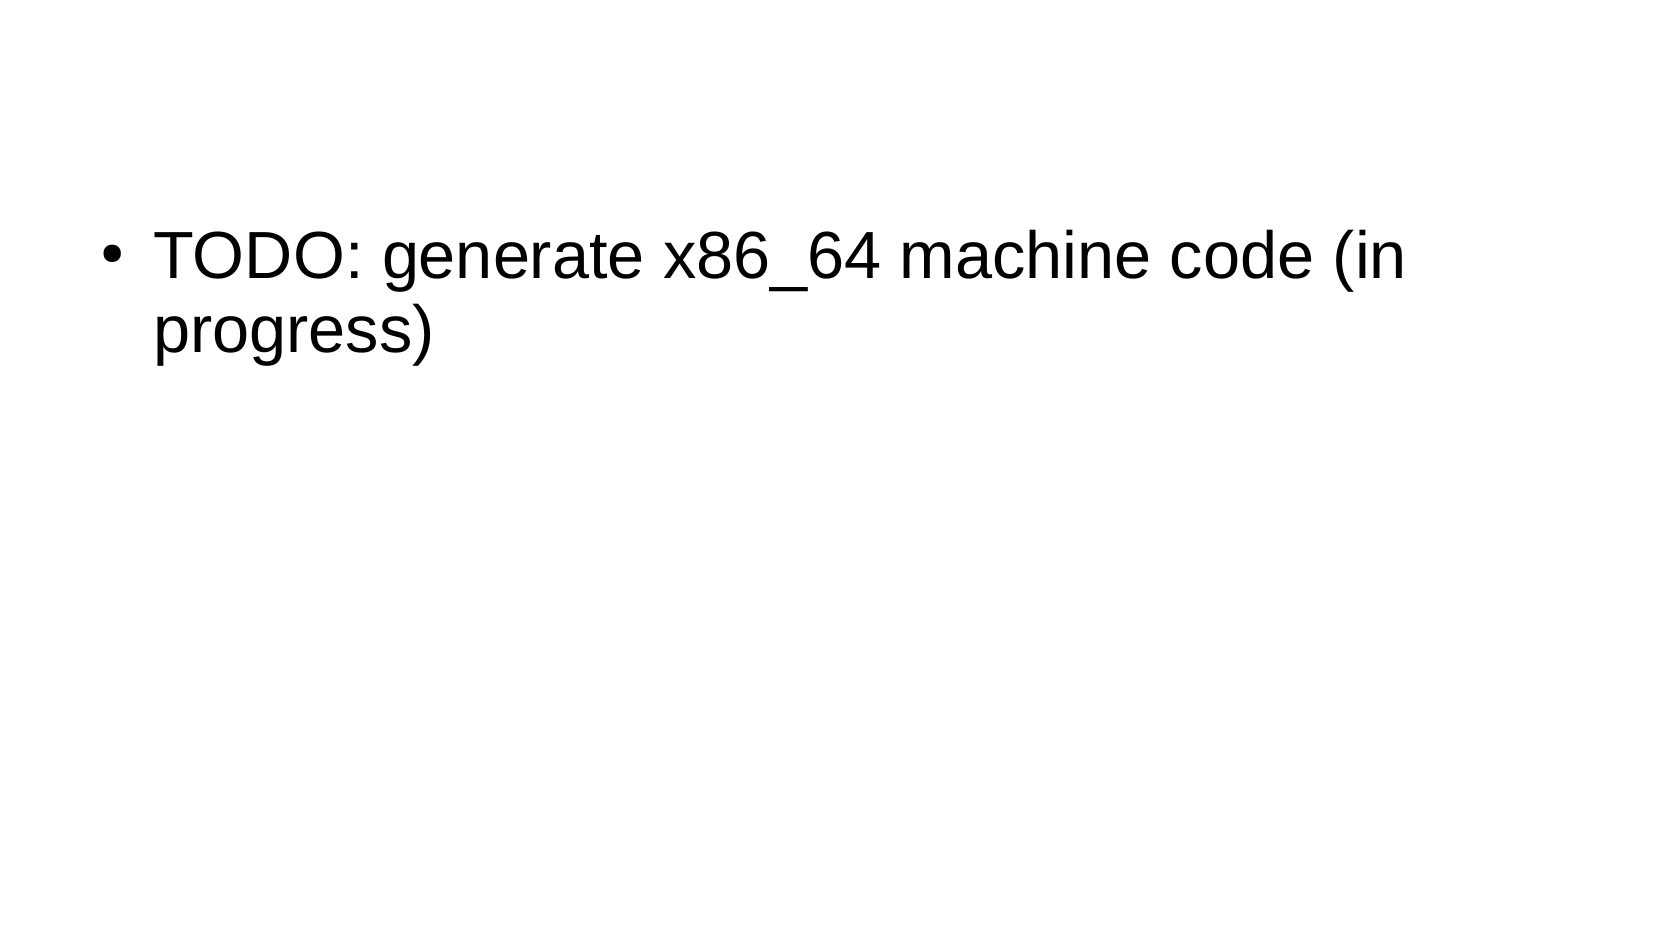

#
TODO: generate x86_64 machine code (in progress)